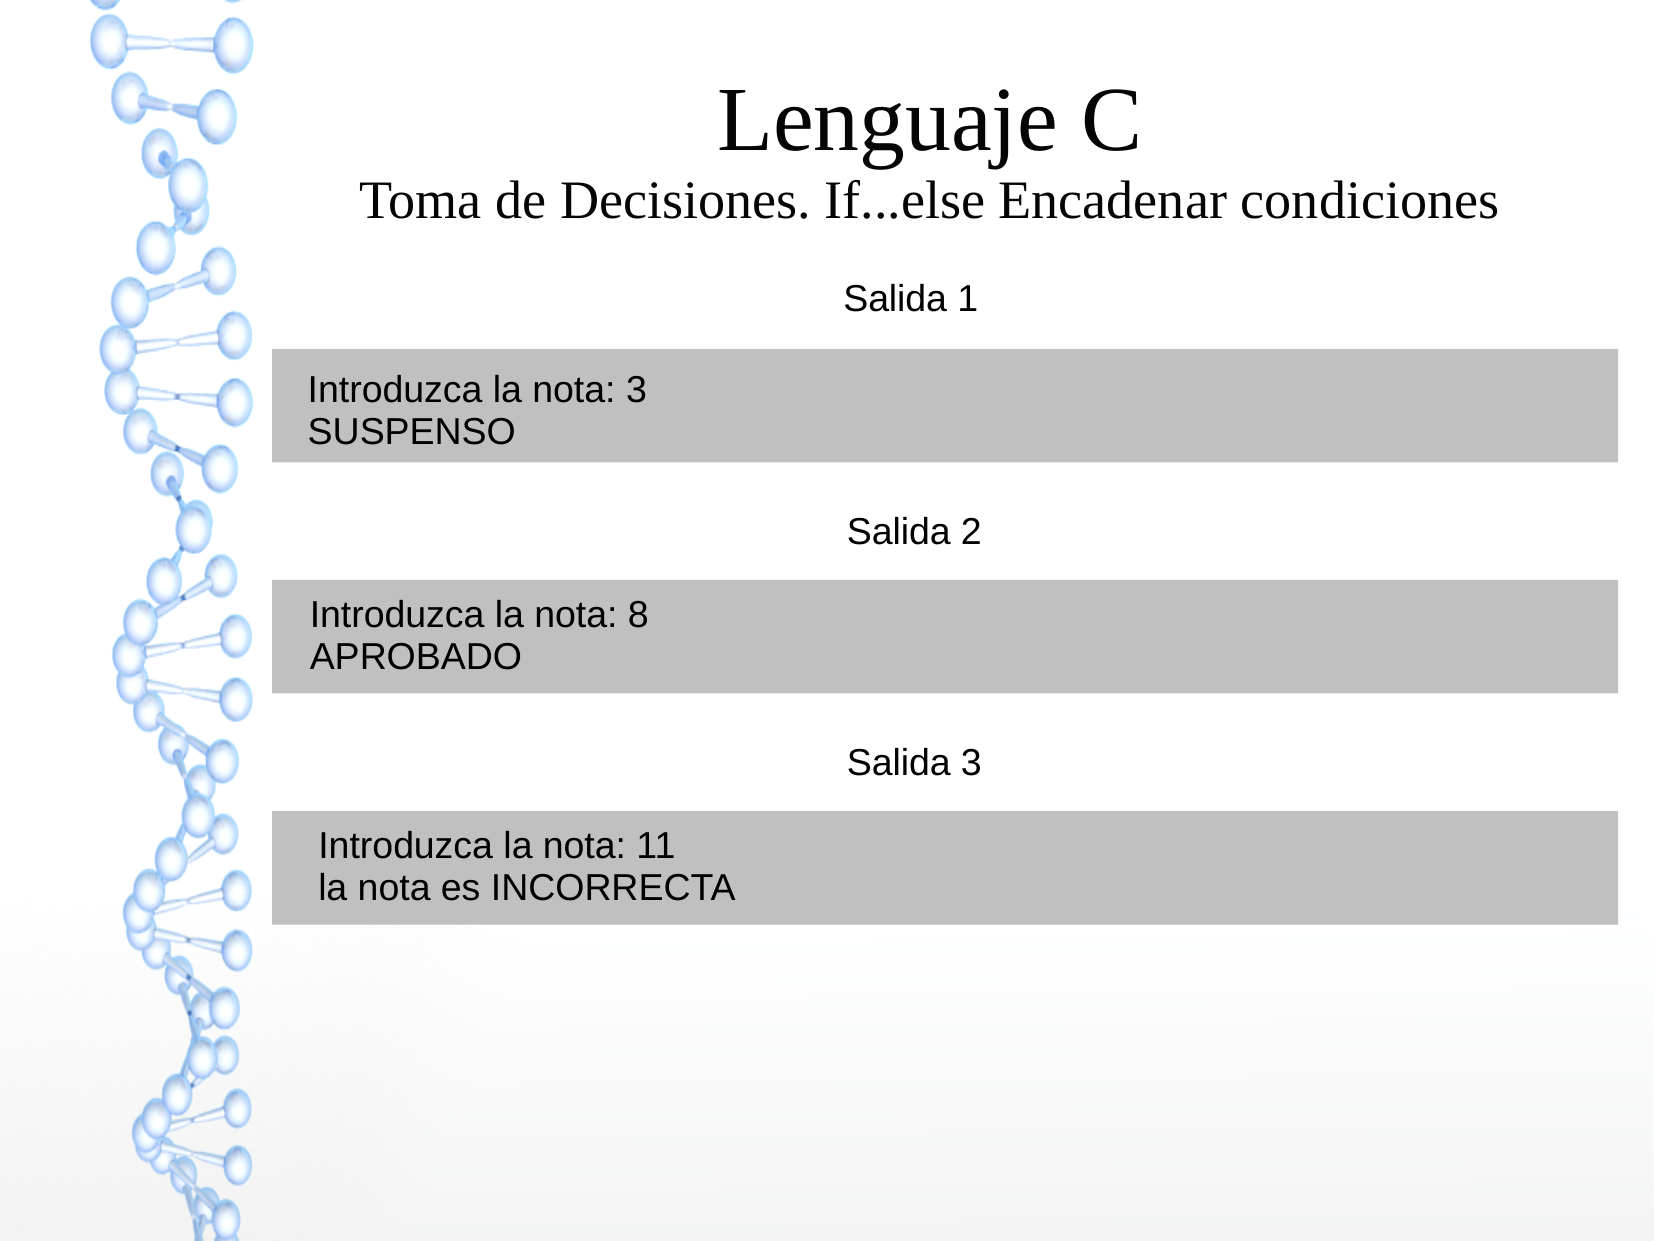

# Lenguaje C Toma de Decisiones. If...else Encadenar condiciones
Salida 1
Introduzca la nota: 3
SUSPENSO
Salida 2
Introduzca la nota: 8
APROBADO
Salida 3
Introduzca la nota: 11
la nota es INCORRECTA